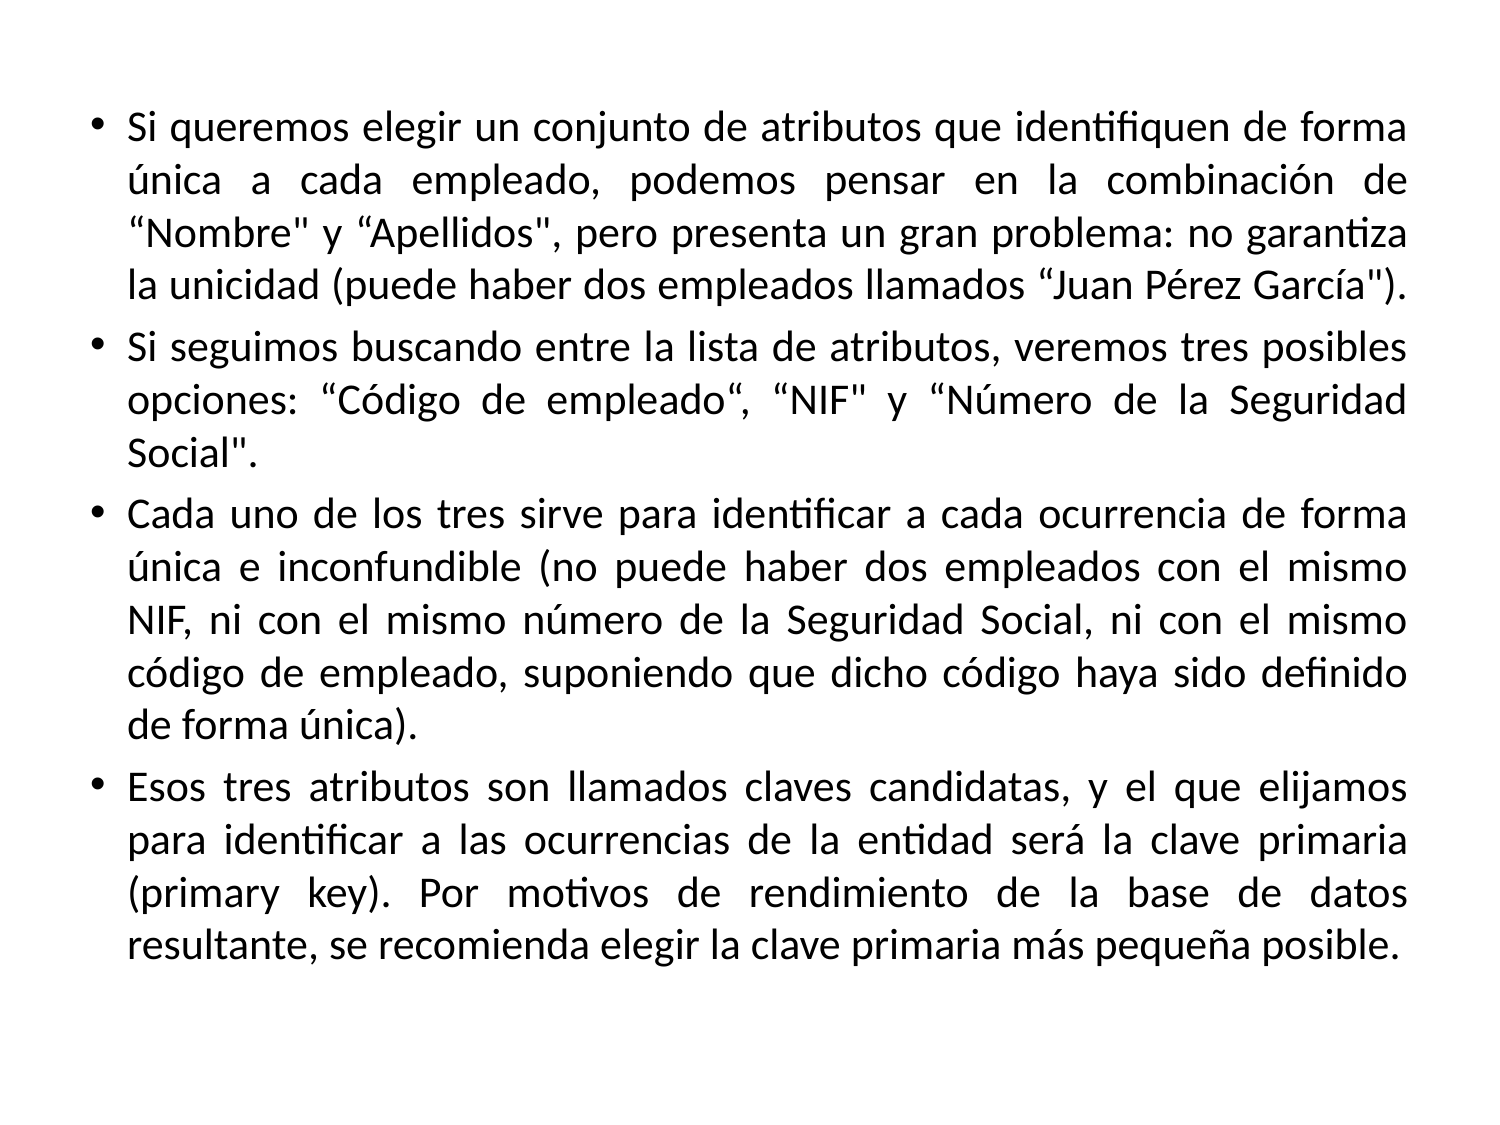

# Si queremos elegir un conjunto de atributos que identifiquen de forma única a cada empleado, podemos pensar en la combinación de “Nombre" y “Apellidos", pero presenta un gran problema: no garantiza la unicidad (puede haber dos empleados llamados “Juan Pérez García").
Si seguimos buscando entre la lista de atributos, veremos tres posibles opciones: “Código de empleado“, “NIF" y “Número de la Seguridad Social".
Cada uno de los tres sirve para identificar a cada ocurrencia de forma única e inconfundible (no puede haber dos empleados con el mismo NIF, ni con el mismo número de la Seguridad Social, ni con el mismo código de empleado, suponiendo que dicho código haya sido definido de forma única).
Esos tres atributos son llamados claves candidatas, y el que elijamos para identificar a las ocurrencias de la entidad será la clave primaria (primary key). Por motivos de rendimiento de la base de datos resultante, se recomienda elegir la clave primaria más pequeña posible.